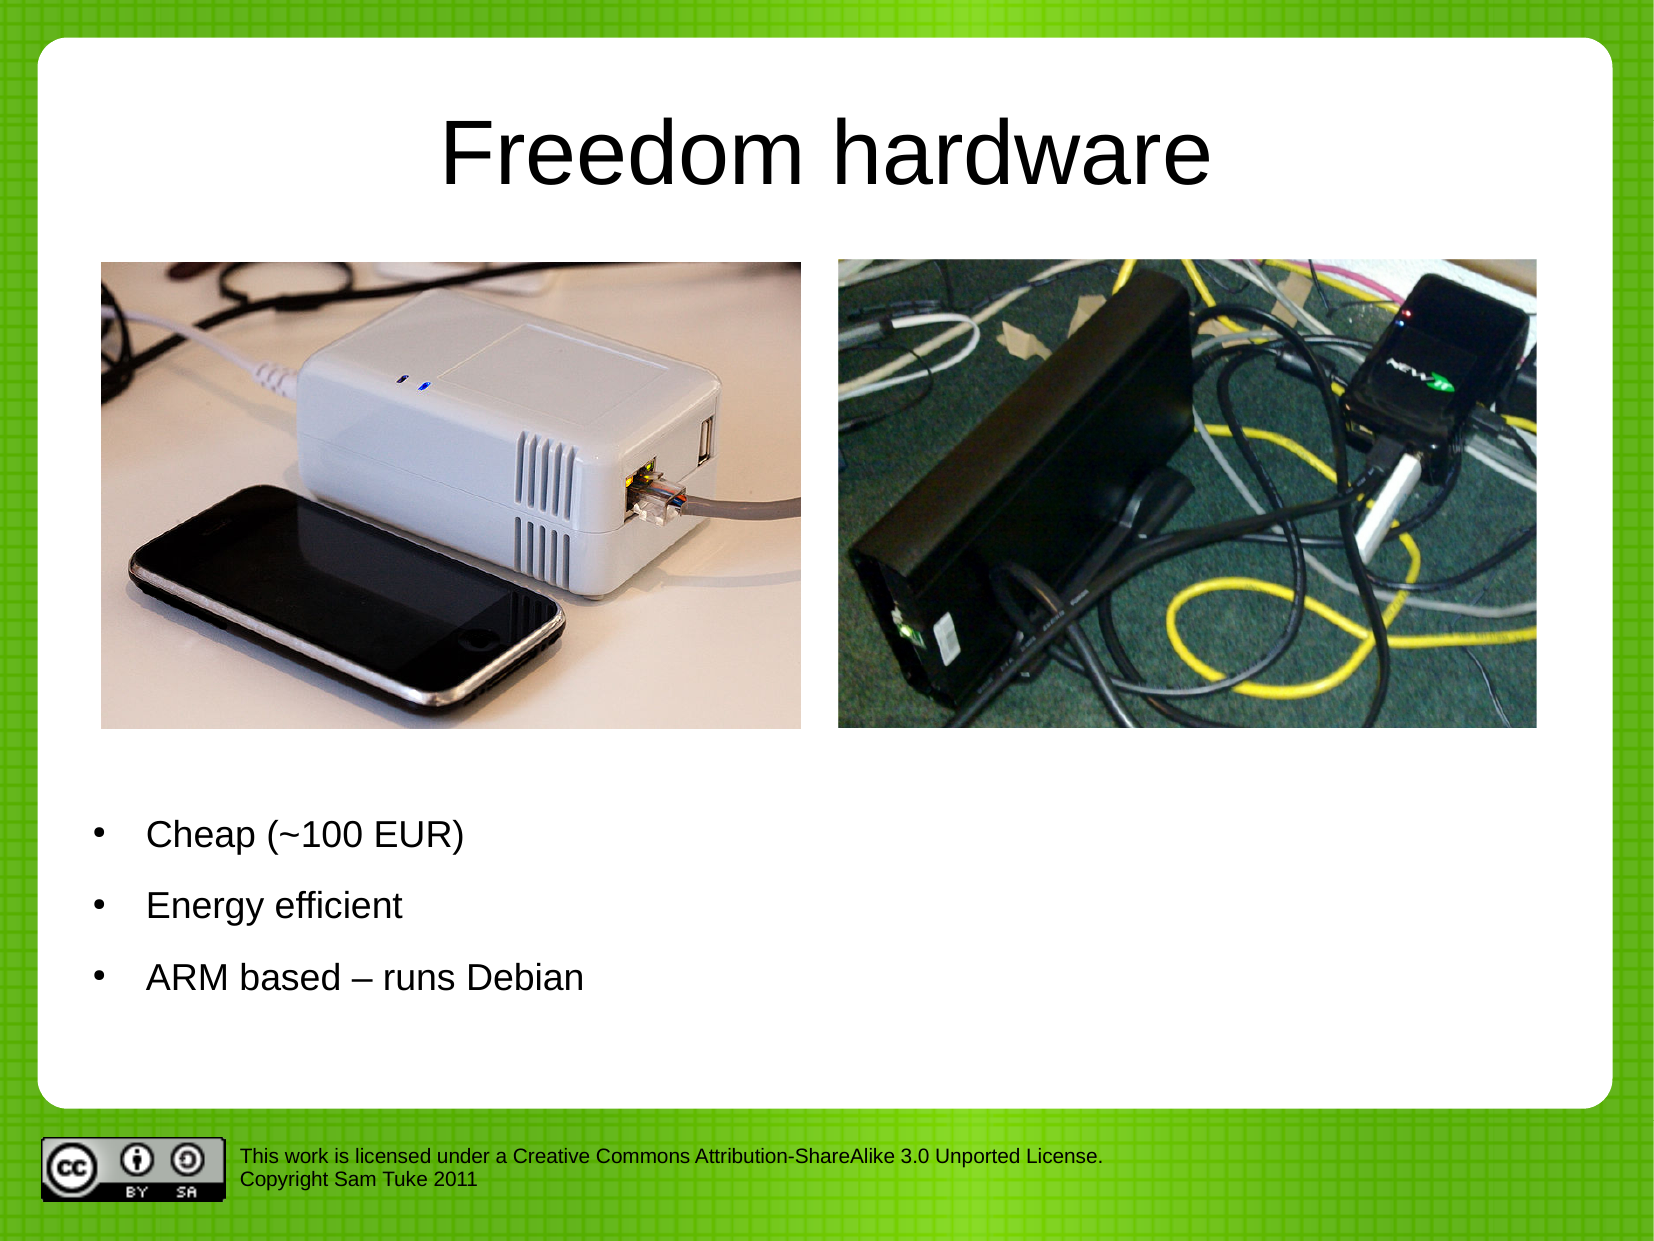

# Freedom hardware
Cheap (~100 EUR)
Energy efficient
ARM based – runs Debian